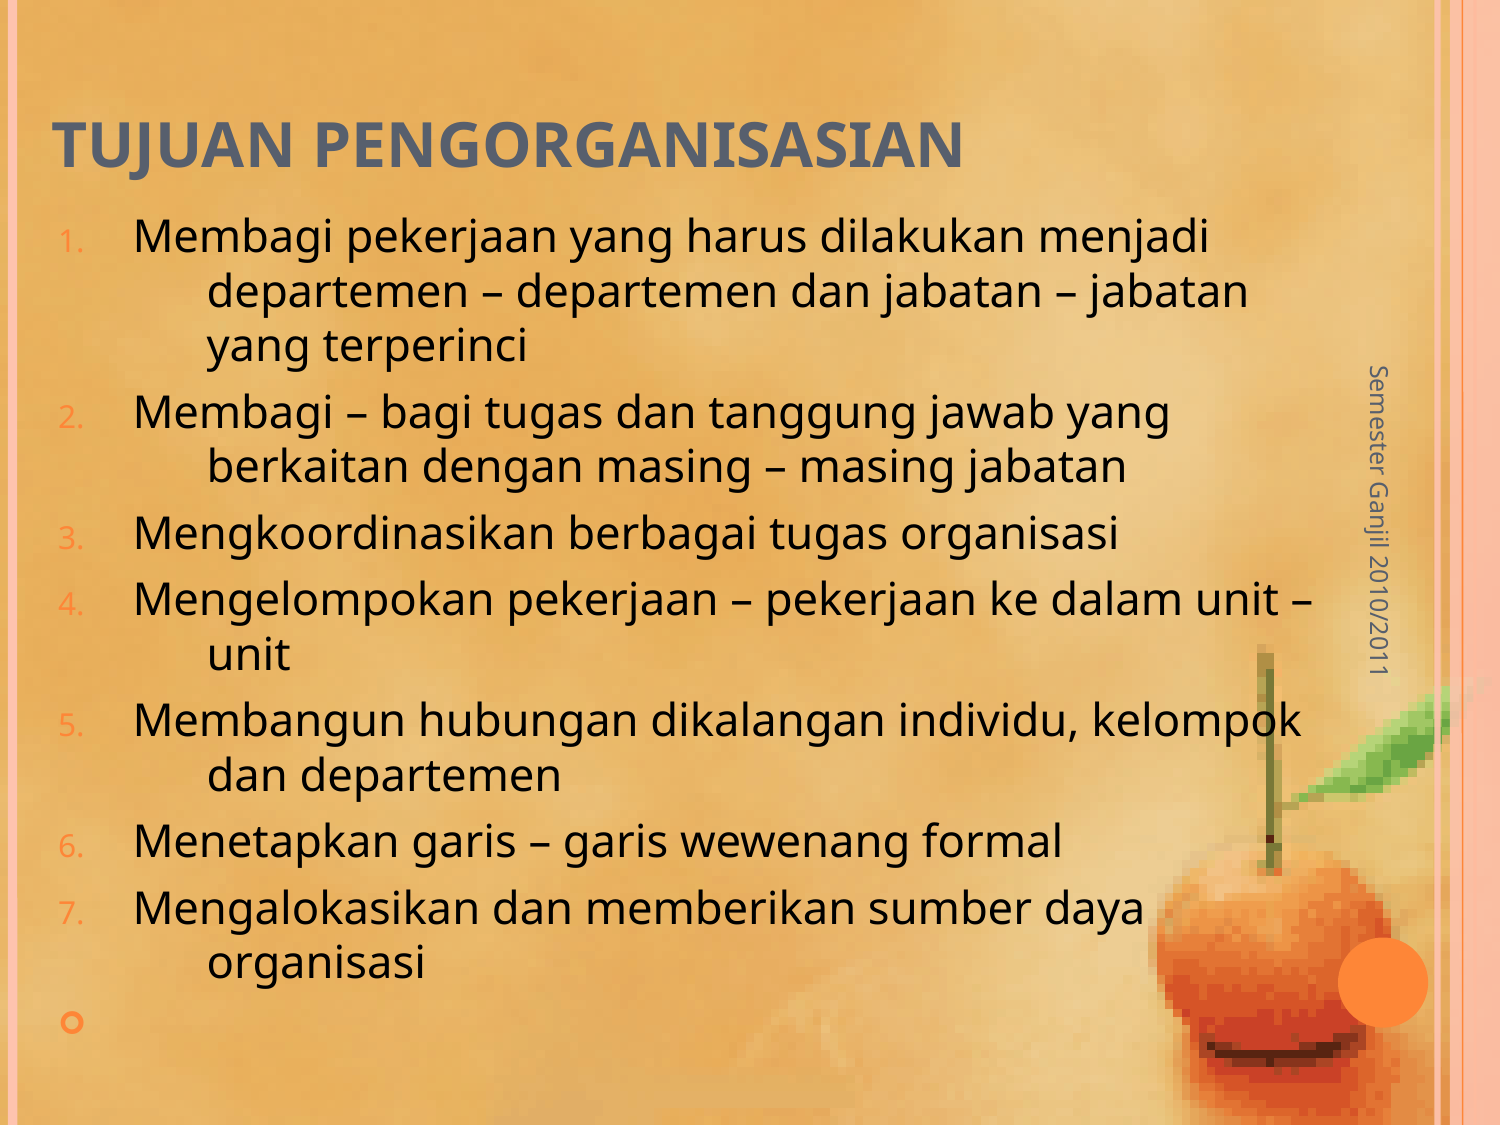

# Tujuan Pengorganisasian
Membagi pekerjaan yang harus dilakukan menjadi departemen – departemen dan jabatan – jabatan yang terperinci
Membagi – bagi tugas dan tanggung jawab yang berkaitan dengan masing – masing jabatan
Mengkoordinasikan berbagai tugas organisasi
Mengelompokan pekerjaan – pekerjaan ke dalam unit – unit
Membangun hubungan dikalangan individu, kelompok dan departemen
Menetapkan garis – garis wewenang formal
Mengalokasikan dan memberikan sumber daya organisasi
Semester Ganjil 2010/2011